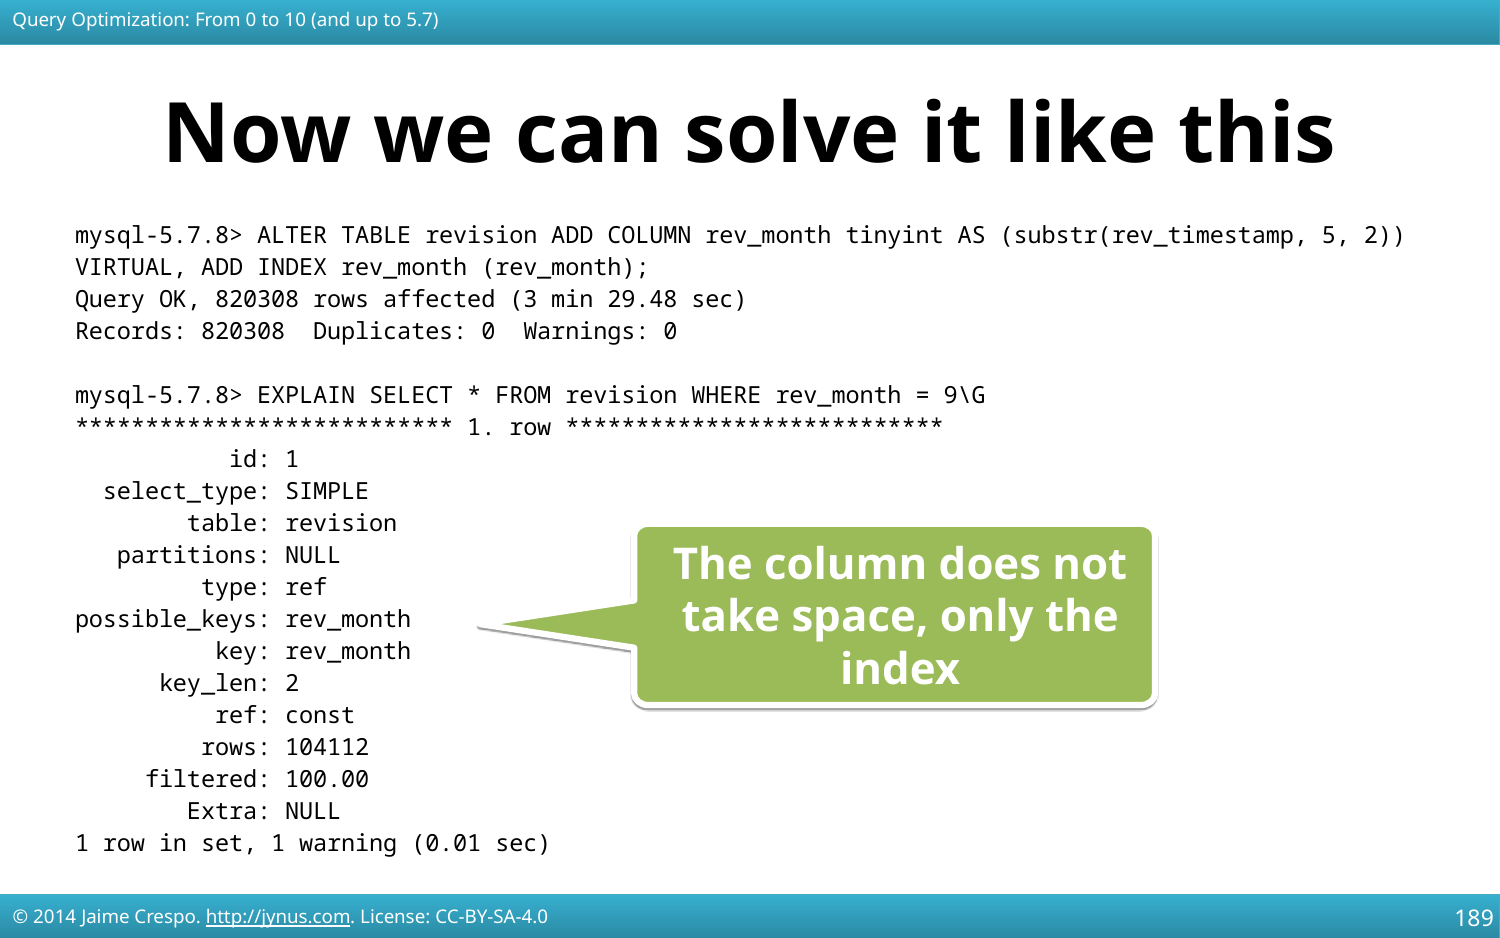

# Now we can solve it like this
mysql-5.7.8> ALTER TABLE revision ADD COLUMN rev_month tinyint AS (substr(rev_timestamp, 5, 2)) VIRTUAL, ADD INDEX rev_month (rev_month);
Query OK, 820308 rows affected (3 min 29.48 sec)
Records: 820308 Duplicates: 0 Warnings: 0
mysql-5.7.8> EXPLAIN SELECT * FROM revision WHERE rev_month = 9\G
*************************** 1. row ***************************
 id: 1
 select_type: SIMPLE
 table: revision
 partitions: NULL
 type: ref
possible_keys: rev_month
 key: rev_month
 key_len: 2
 ref: const
 rows: 104112
 filtered: 100.00
 Extra: NULL
1 row in set, 1 warning (0.01 sec)
The column does not take space, only the index